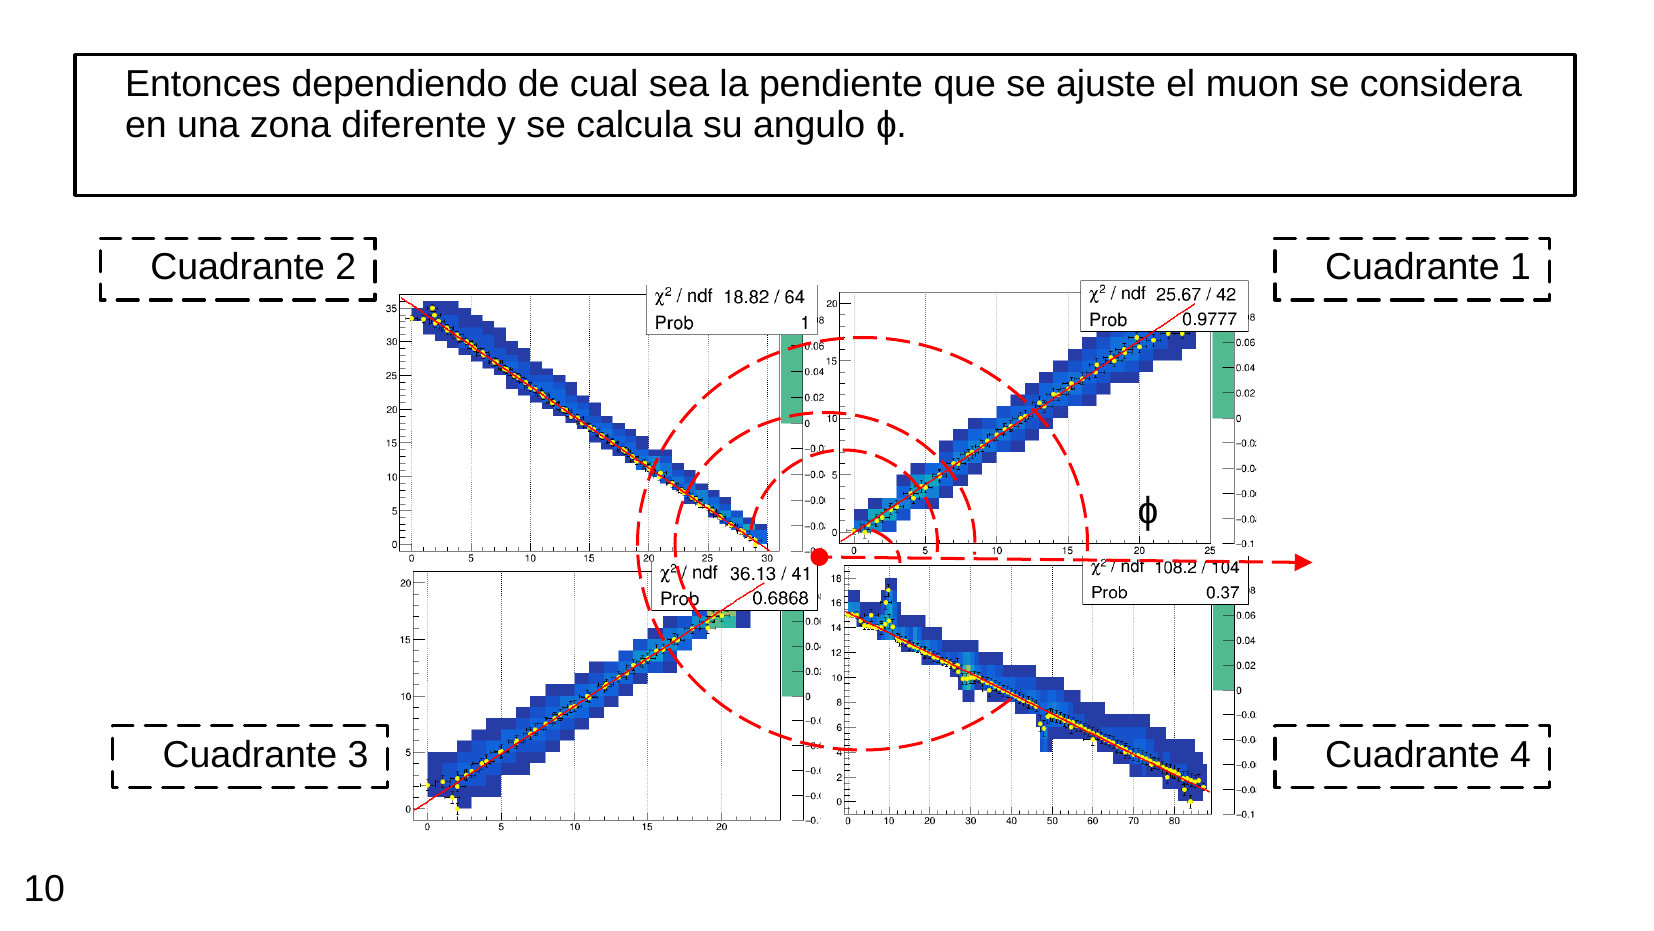

Entonces dependiendo de cual sea la pendiente que se ajuste el muon se considera en una zona diferente y se calcula su angulo ɸ.
Cuadrante 2
Cuadrante 1
ɸ
Cuadrante 3
Cuadrante 4